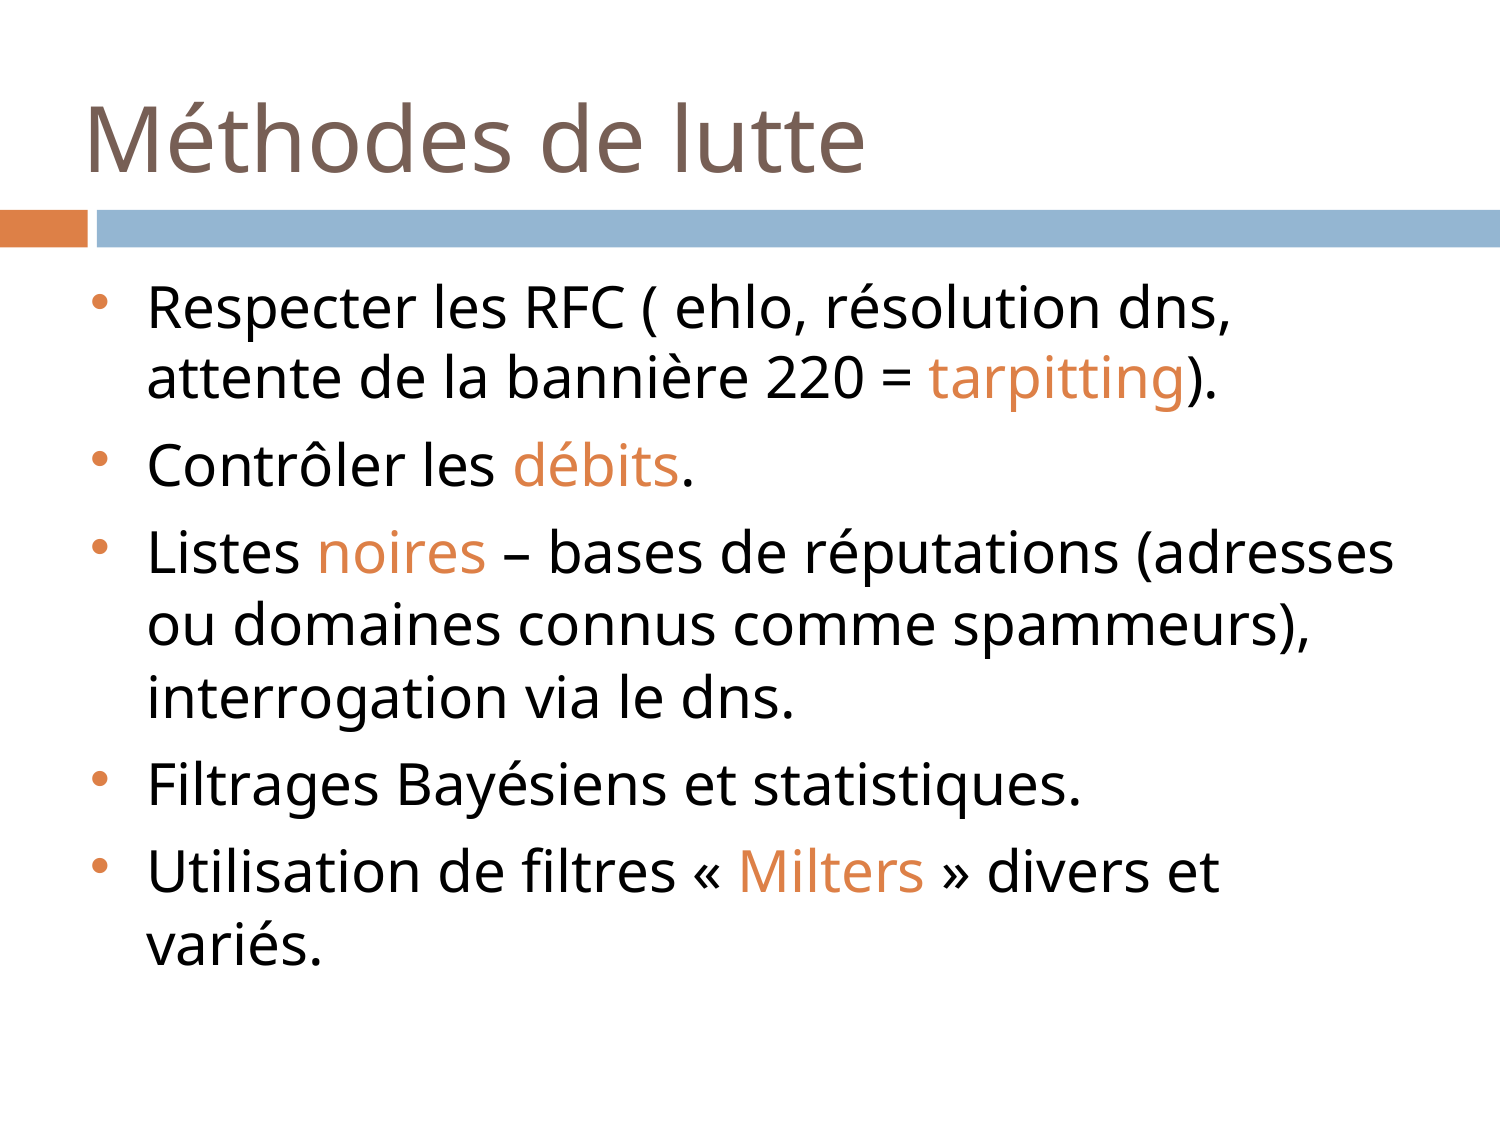

# Méthodes de lutte
Respecter les RFC ( ehlo, résolution dns, attente de la bannière 220 = tarpitting).
Contrôler les débits.
Listes noires – bases de réputations (adresses ou domaines connus comme spammeurs), interrogation via le dns.
Filtrages Bayésiens et statistiques.
Utilisation de filtres « Milters » divers et variés.